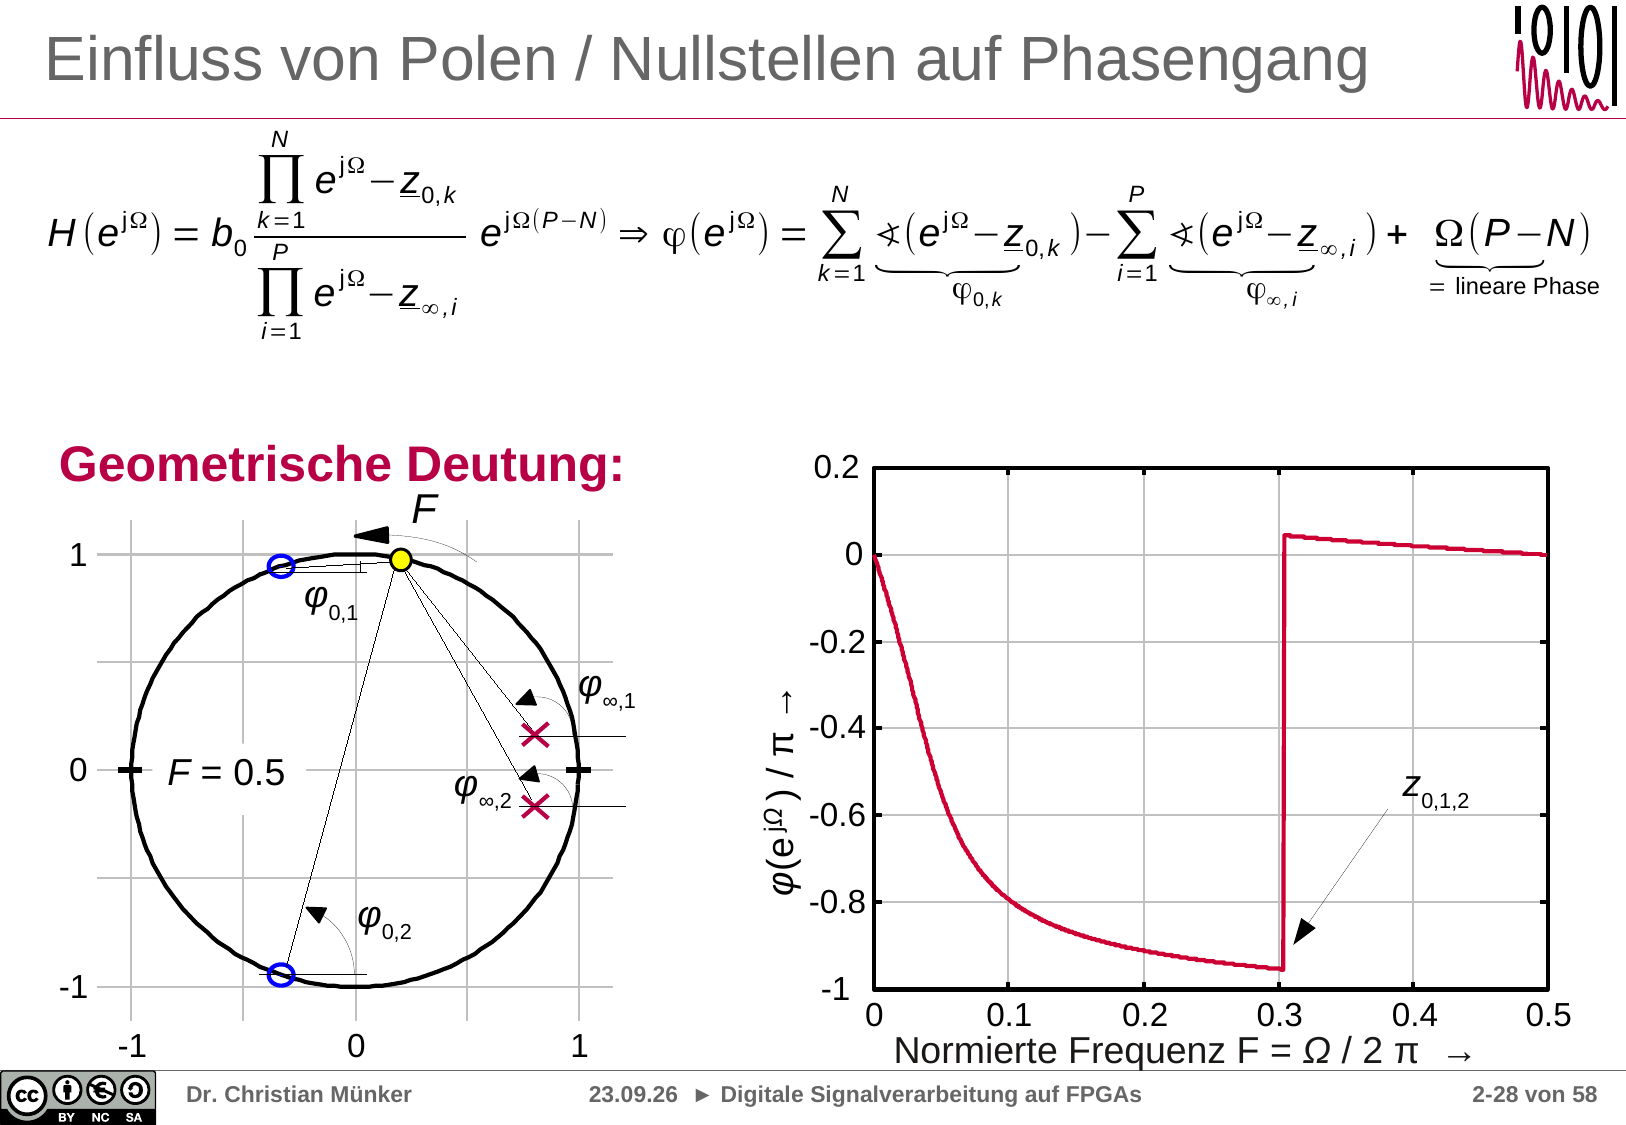

Einfluss von Polen / Nullstellen auf Phasengang
# Geometrische Deutung:
0.2
0
-0.2
-0.4
φ(e jΩ ) / π →
z0,1,2
-0.6
-0.8
-1
0
0.1
0.2
0.3
0.5
0.4
Normierte Frequenz F = Ω / 2 π →
F
1
φ0,1
φ∞,1
F = 0.5
0
φ∞,2
φ0,2
-1
-1
0
1